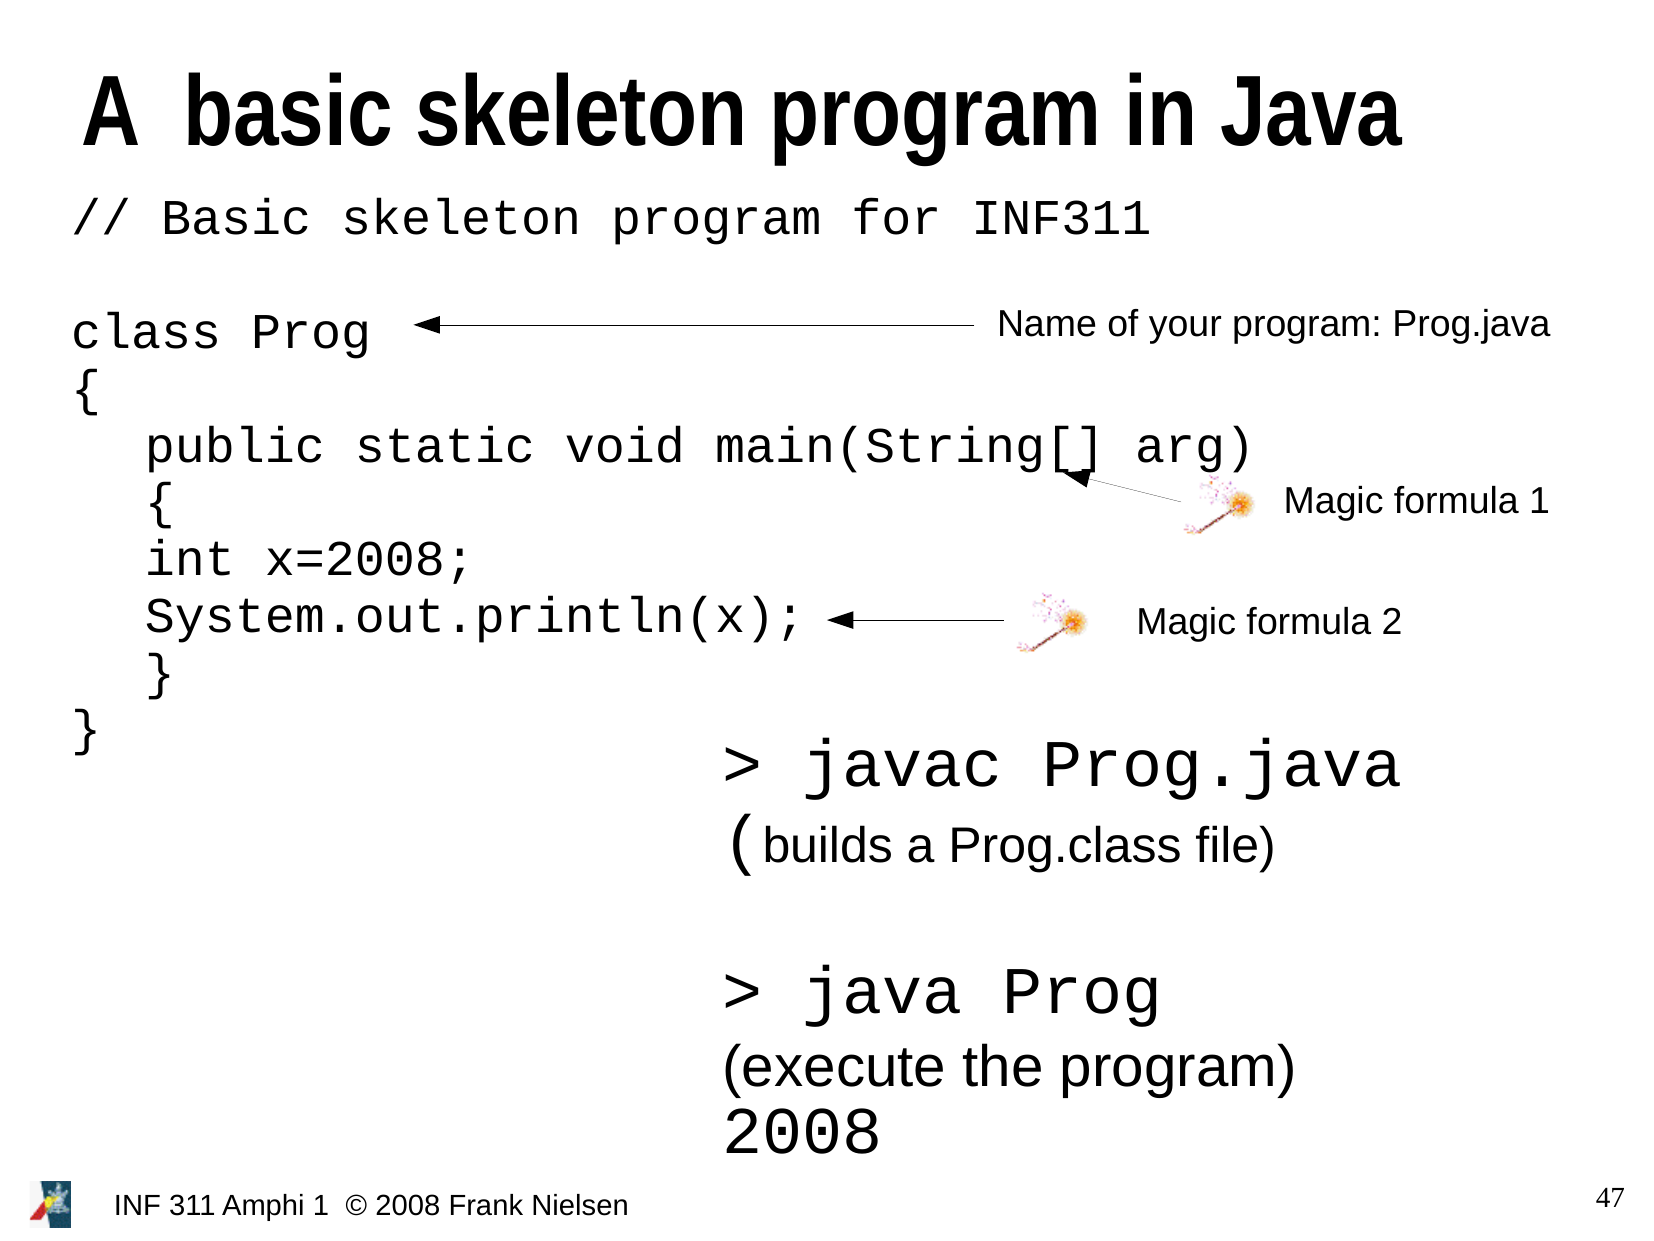

A basic skeleton program in Java
// Basic skeleton program for INF311
class Prog
{
	public static void main(String[] arg)
	{
	int x=2008;
	System.out.println(x);
	}
}
Name of your program: Prog.java
Magic formula 1
Magic formula 2
> javac Prog.java
(builds a Prog.class file)
> java Prog
(execute the program)
2008
47